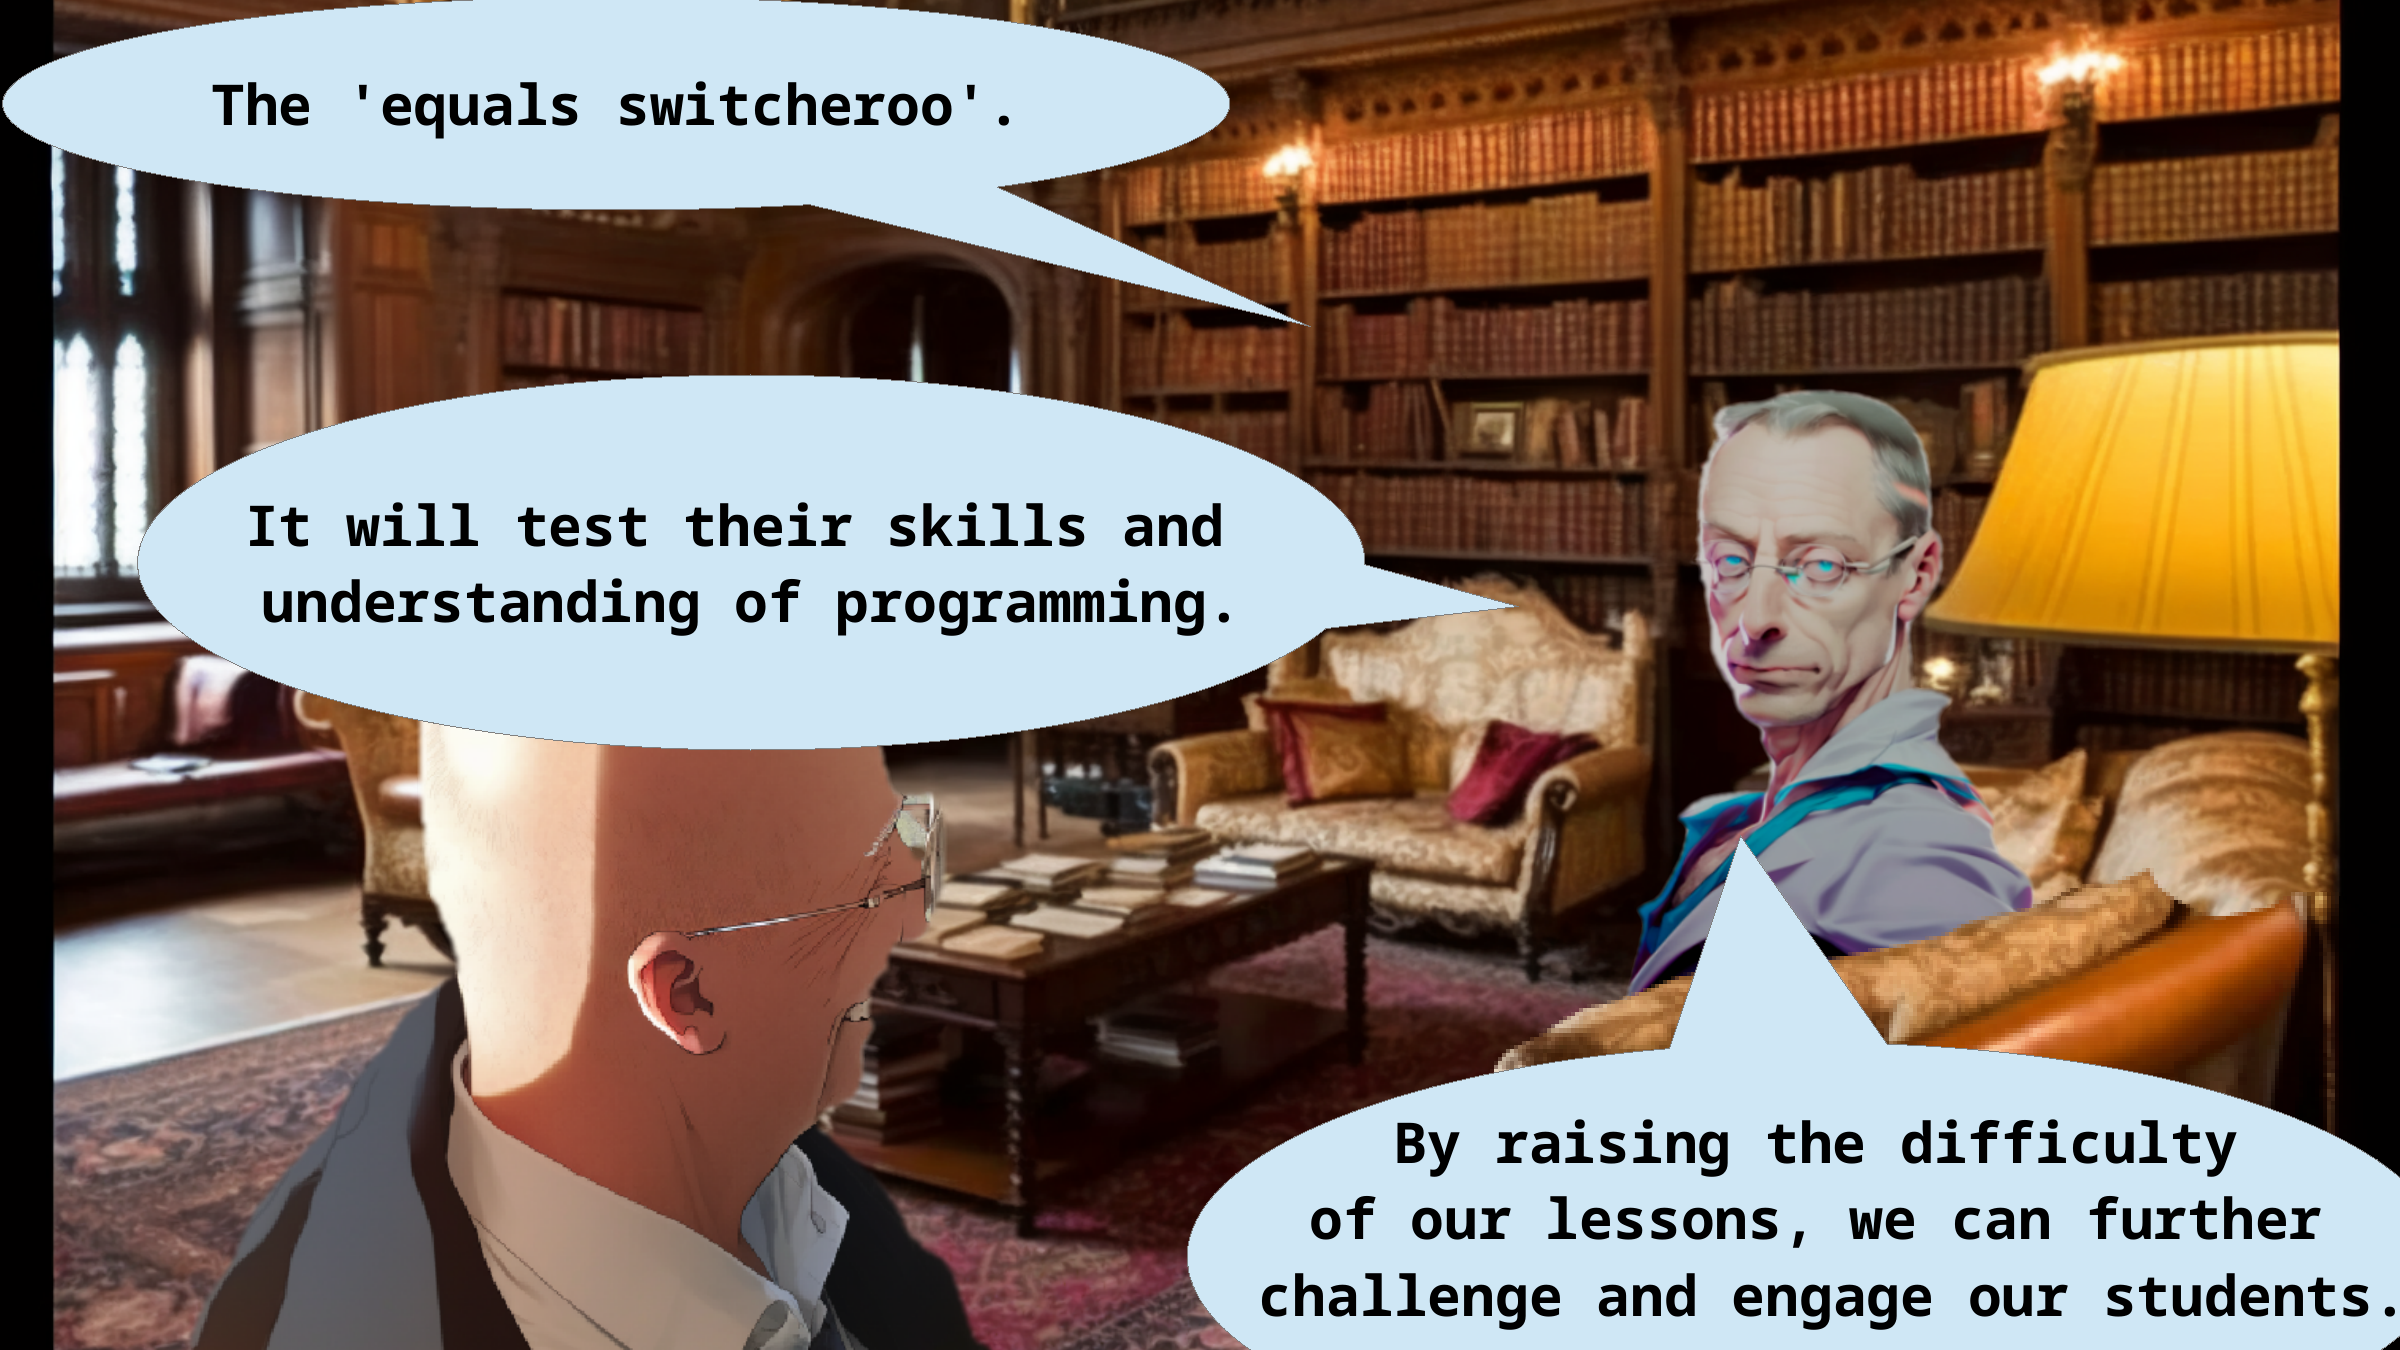

The 'equals switcheroo'.
It will test their skills and
understanding of programming.
By raising the difficulty
of our lessons, we can further
 challenge and engage our students.